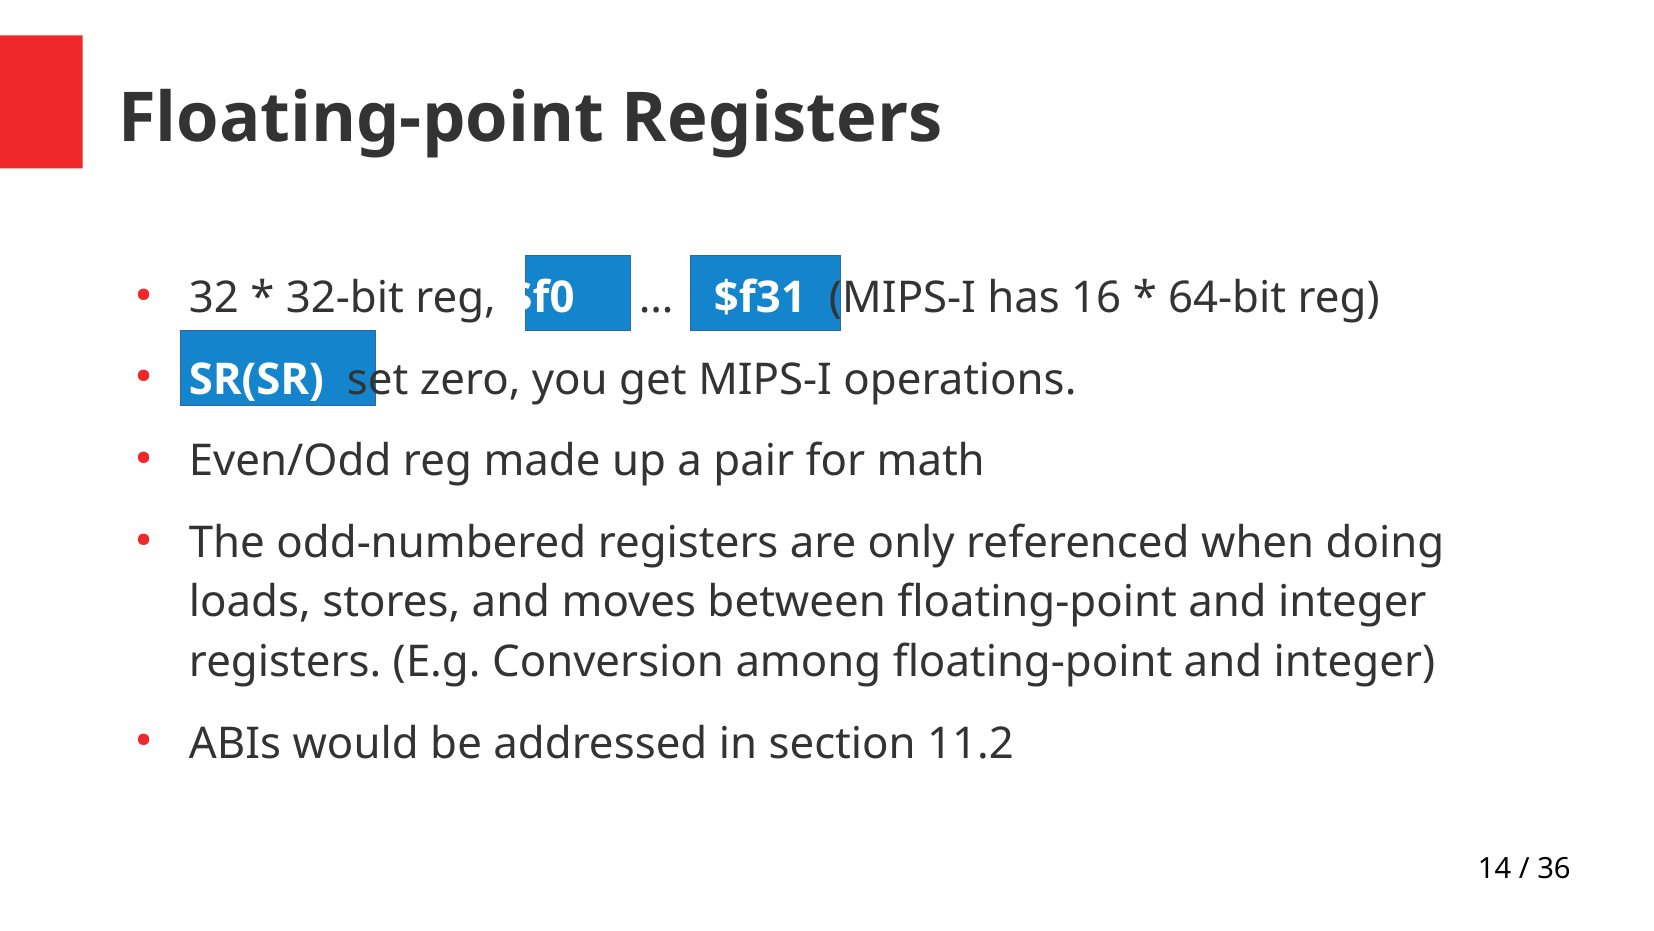

# Floating-point Registers
32 * 32-bit reg, $f0	…	$f31 (MIPS-I has 16 * 64-bit reg)
SR(SR) set zero, you get MIPS-I operations.
Even/Odd reg made up a pair for math
The odd-numbered registers are only referenced when doing loads, stores, and moves between floating-point and integer registers. (E.g. Conversion among floating-point and integer)
ABIs would be addressed in section 11.2
14